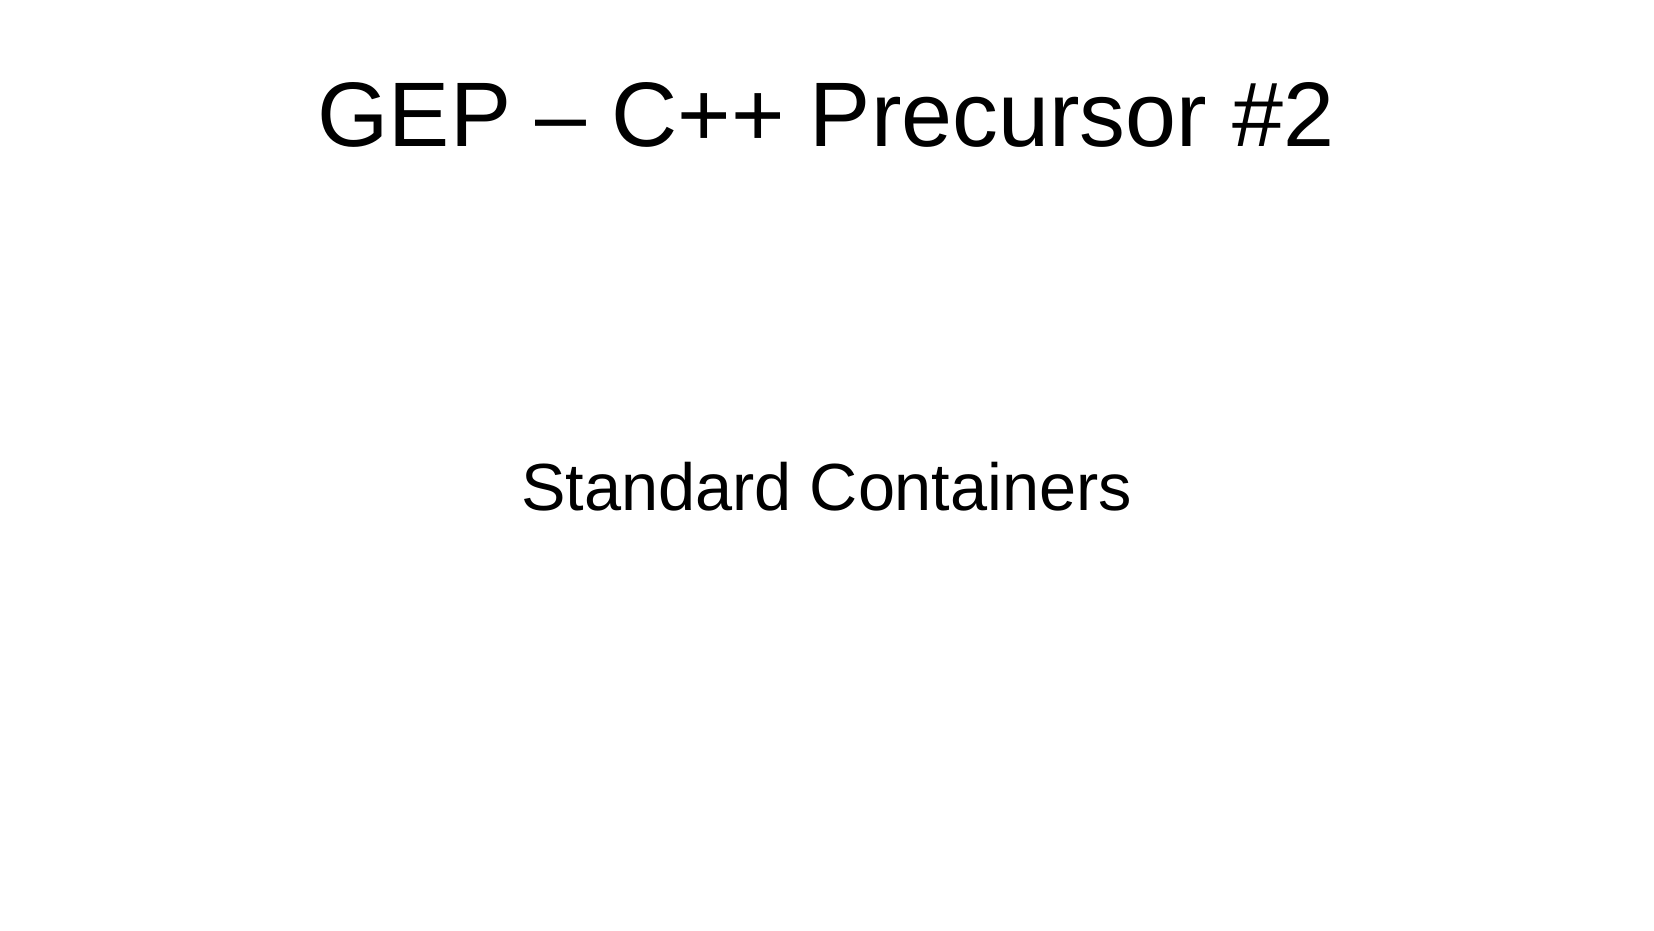

# GEP – C++ Precursor #2
Standard Containers